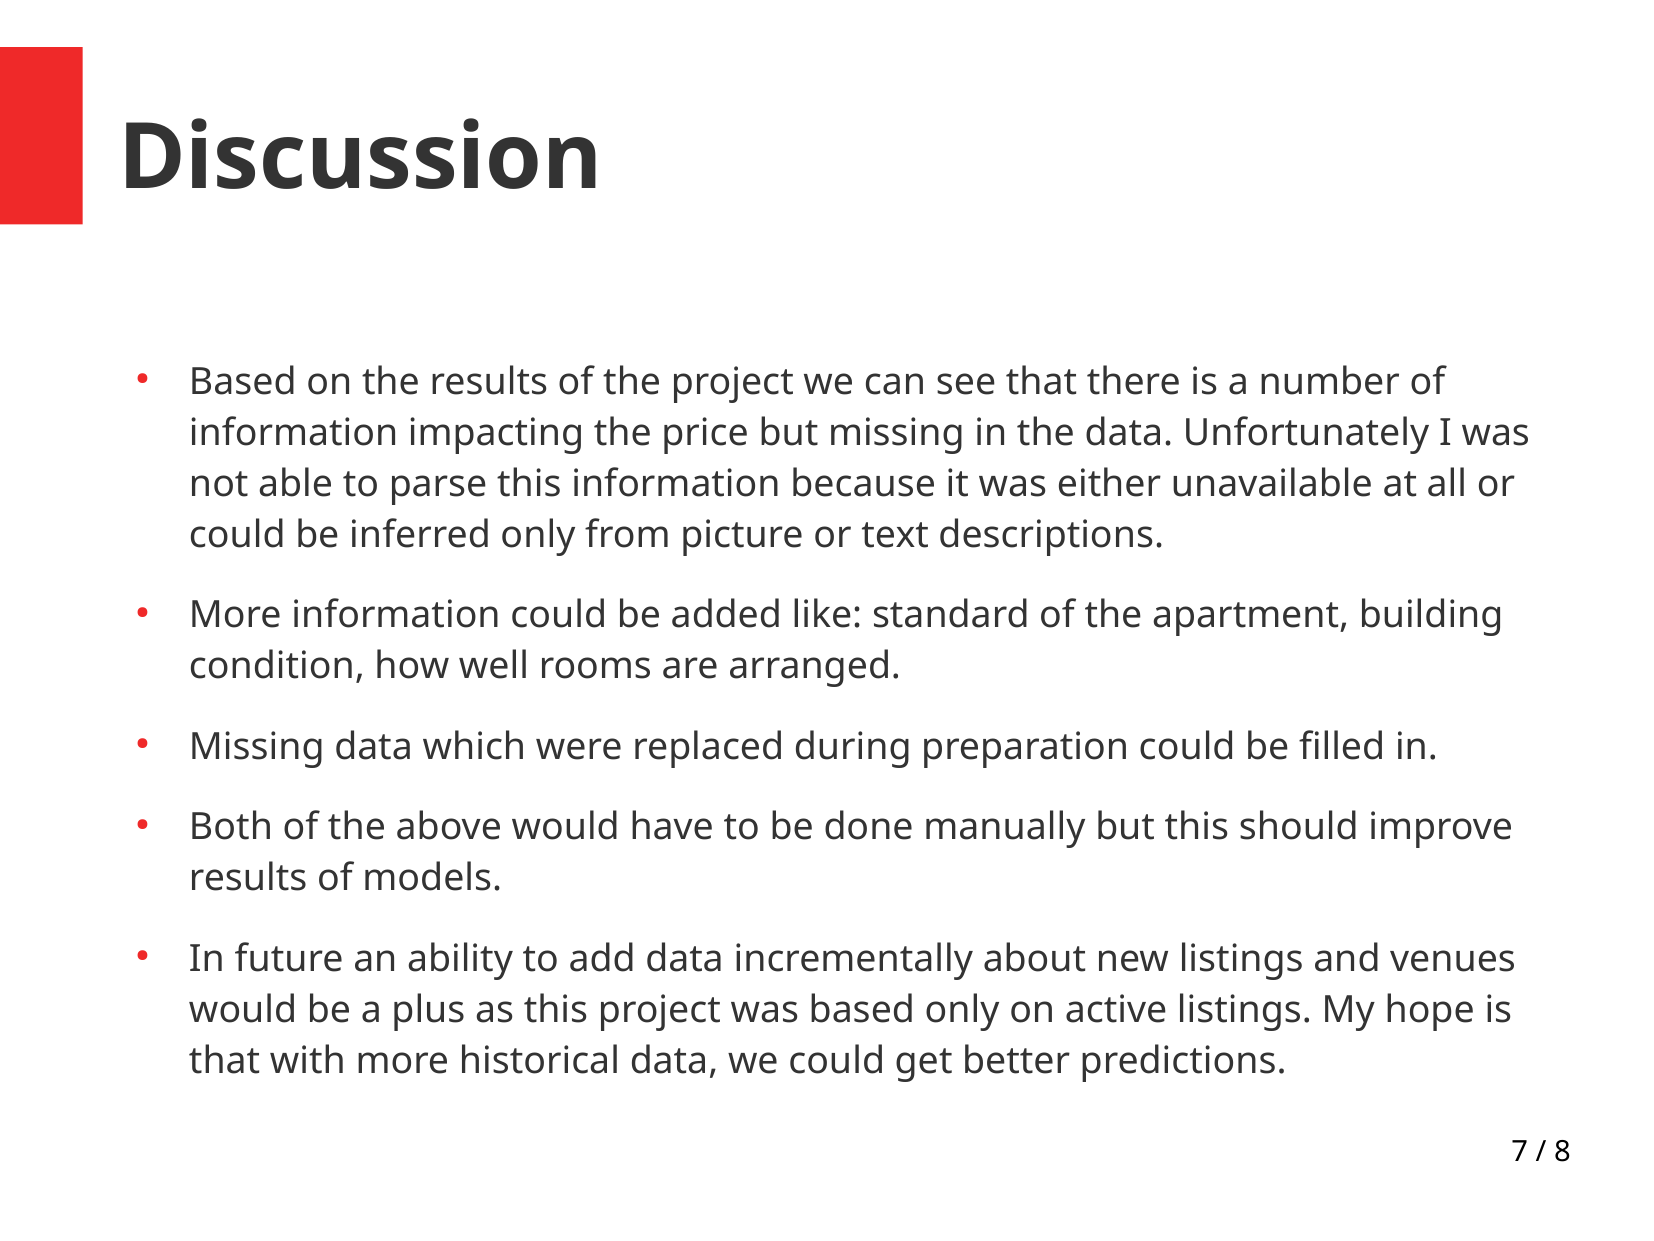

# Discussion
Based on the results of the project we can see that there is a number of information impacting the price but missing in the data. Unfortunately I was not able to parse this information because it was either unavailable at all or could be inferred only from picture or text descriptions.
More information could be added like: standard of the apartment, building condition, how well rooms are arranged.
Missing data which were replaced during preparation could be filled in.
Both of the above would have to be done manually but this should improve results of models.
In future an ability to add data incrementally about new listings and venues would be a plus as this project was based only on active listings. My hope is that with more historical data, we could get better predictions.
7